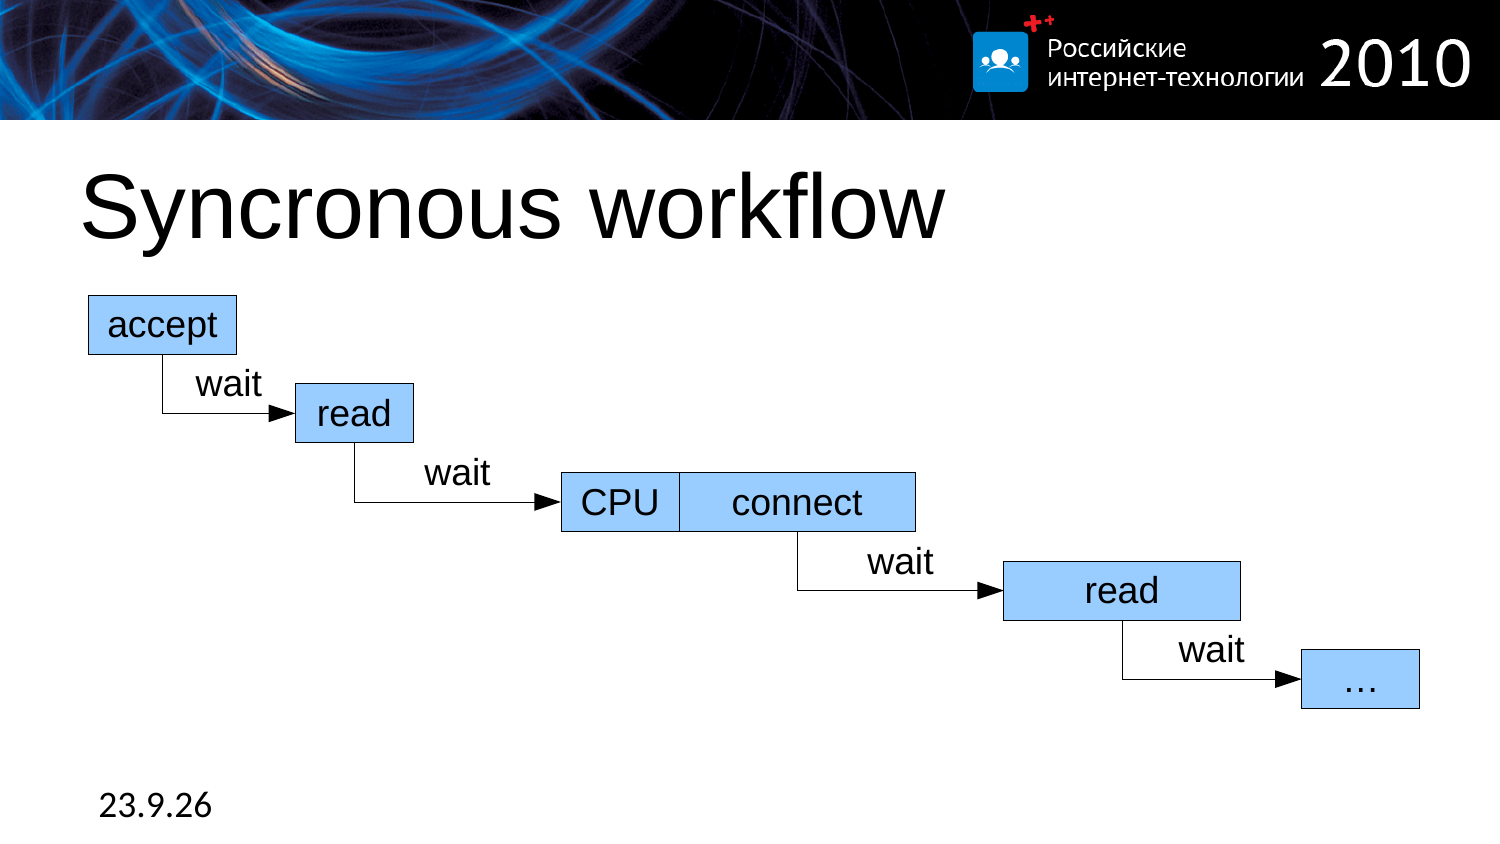

# Syncronous workflow
accept
read
CPU
connect
read
…